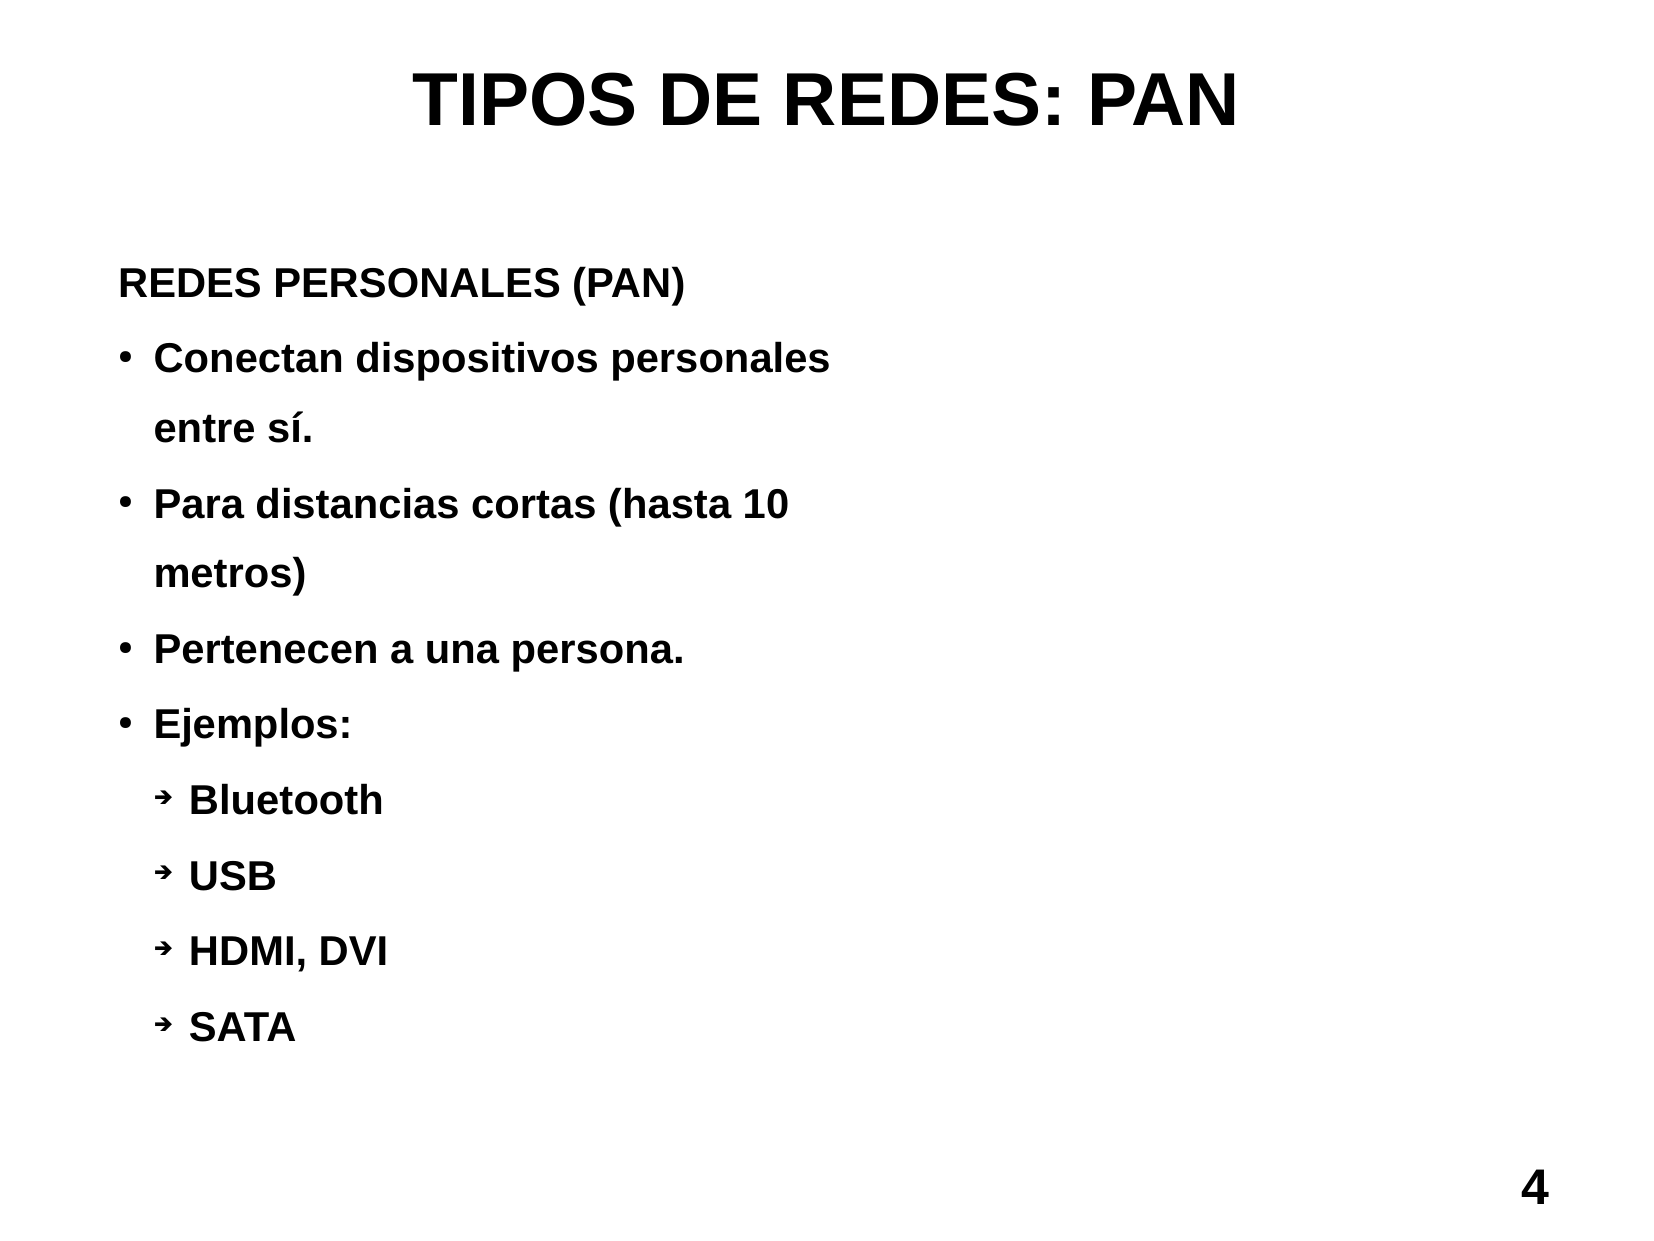

# TIPOS DE REDES: PAN
REDES PERSONALES (PAN)
Conectan dispositivos personales entre sí.
Para distancias cortas (hasta 10 metros)
Pertenecen a una persona.
Ejemplos:
Bluetooth
USB
HDMI, DVI
SATA